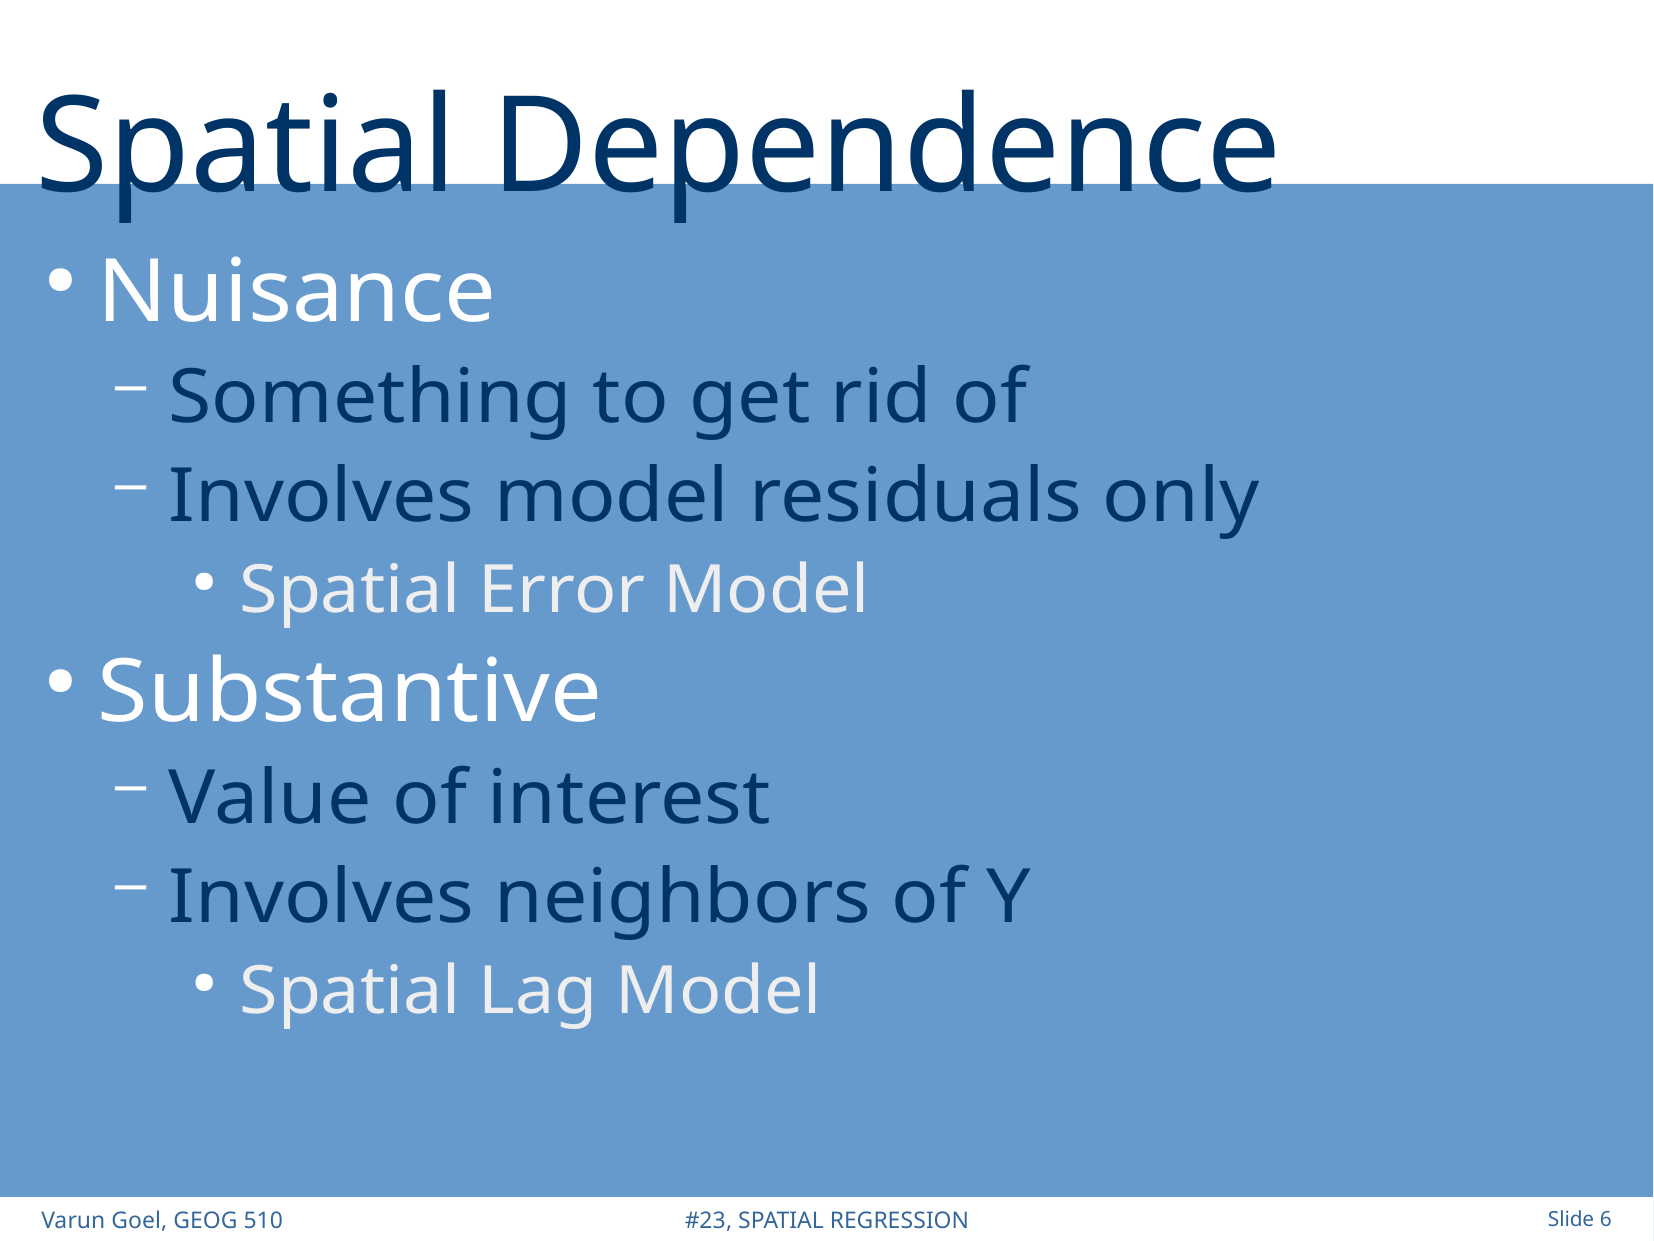

# Spatial Dependence
Nuisance
Something to get rid of
Involves model residuals only
Spatial Error Model
Substantive
Value of interest
Involves neighbors of Y
Spatial Lag Model
#23, SPATIAL REGRESSION
6